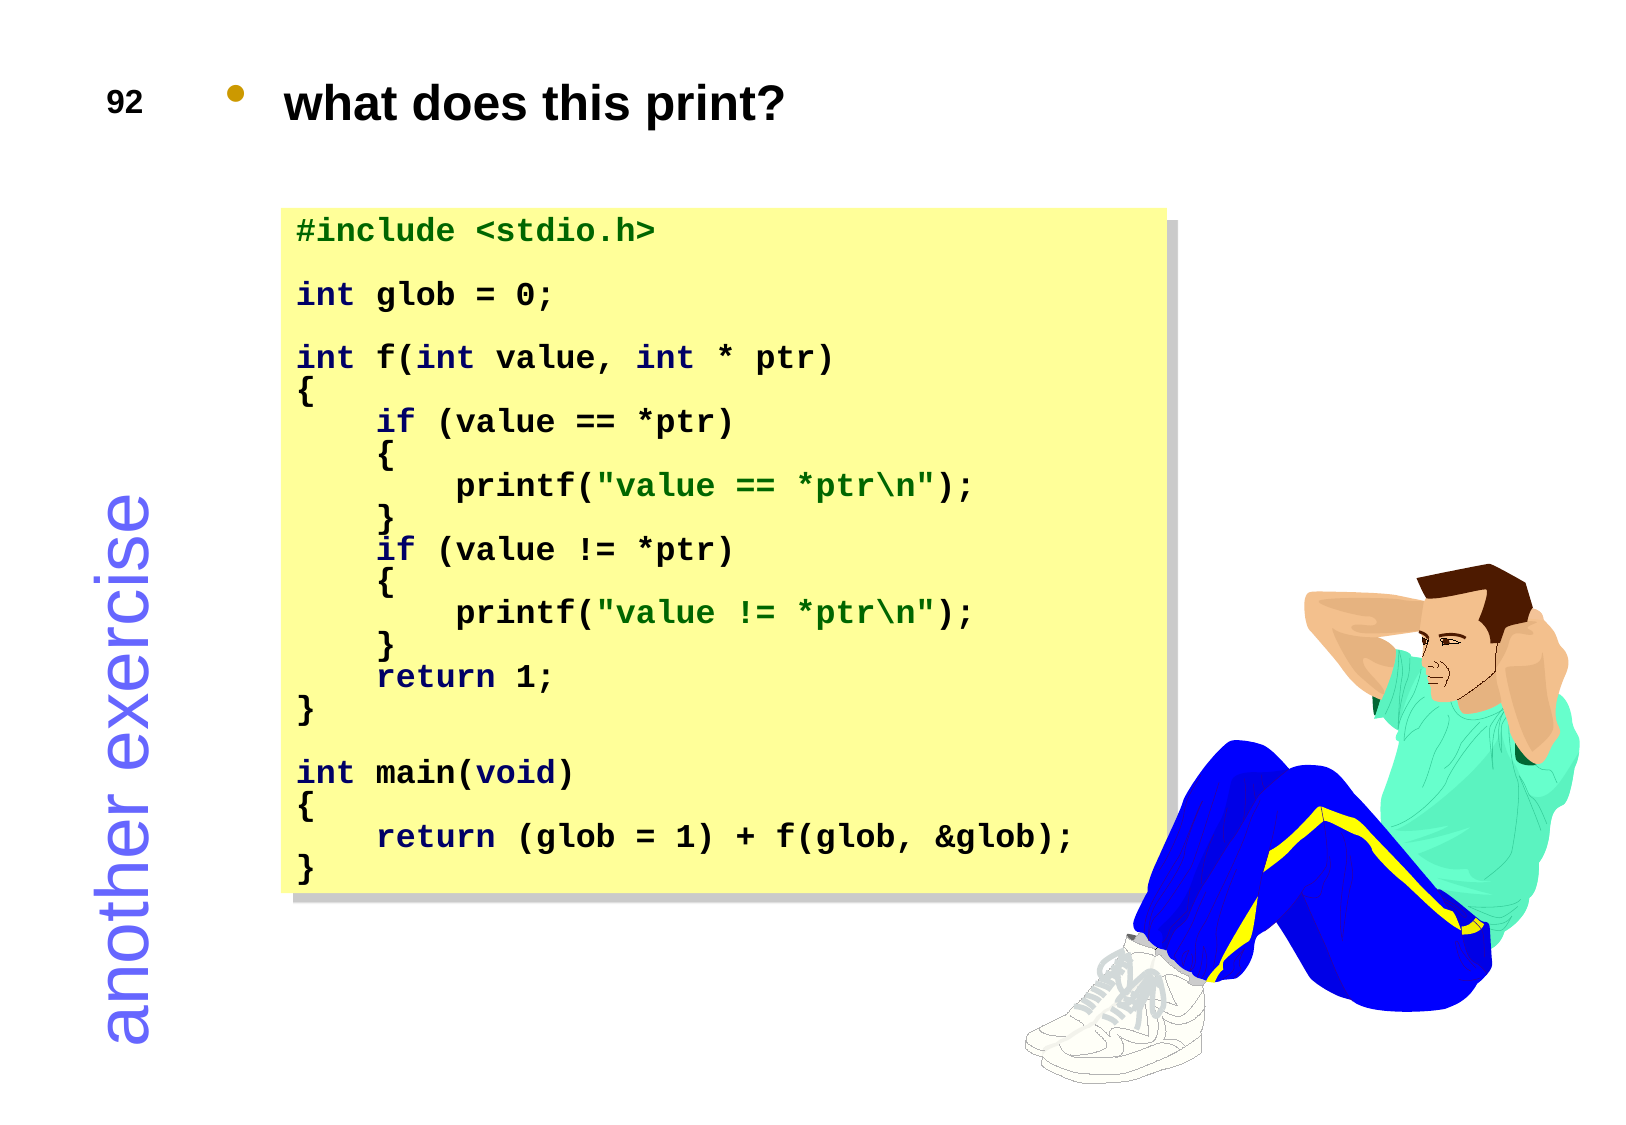

92
# what does this print?
#include <stdio.h>
int glob = 0;
int f(int value, int * ptr)
{
 if (value == *ptr)
 {
 printf("value == *ptr\n");
 }
 if (value != *ptr)
 {
 printf("value != *ptr\n");
 }
 return 1;
}
int main(void)
{
 return (glob = 1) + f(glob, &glob);
}
another exercise